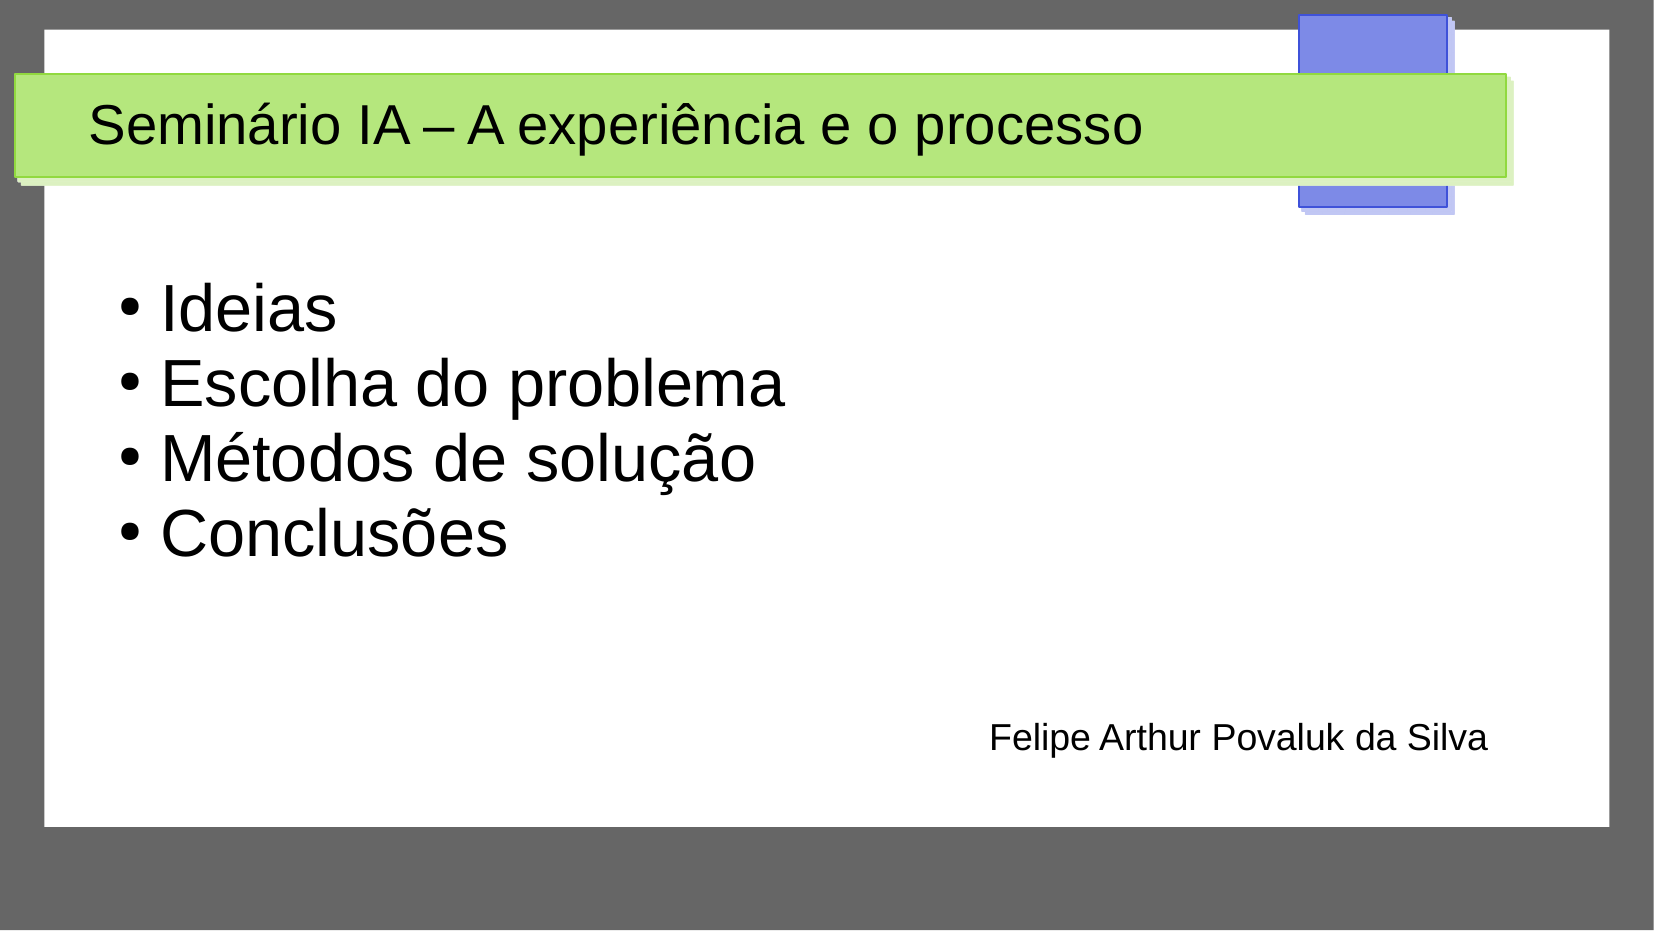

# Seminário IA – A experiência e o processo
 Ideias
 Escolha do problema
 Métodos de solução
 Conclusões
Felipe Arthur Povaluk da Silva